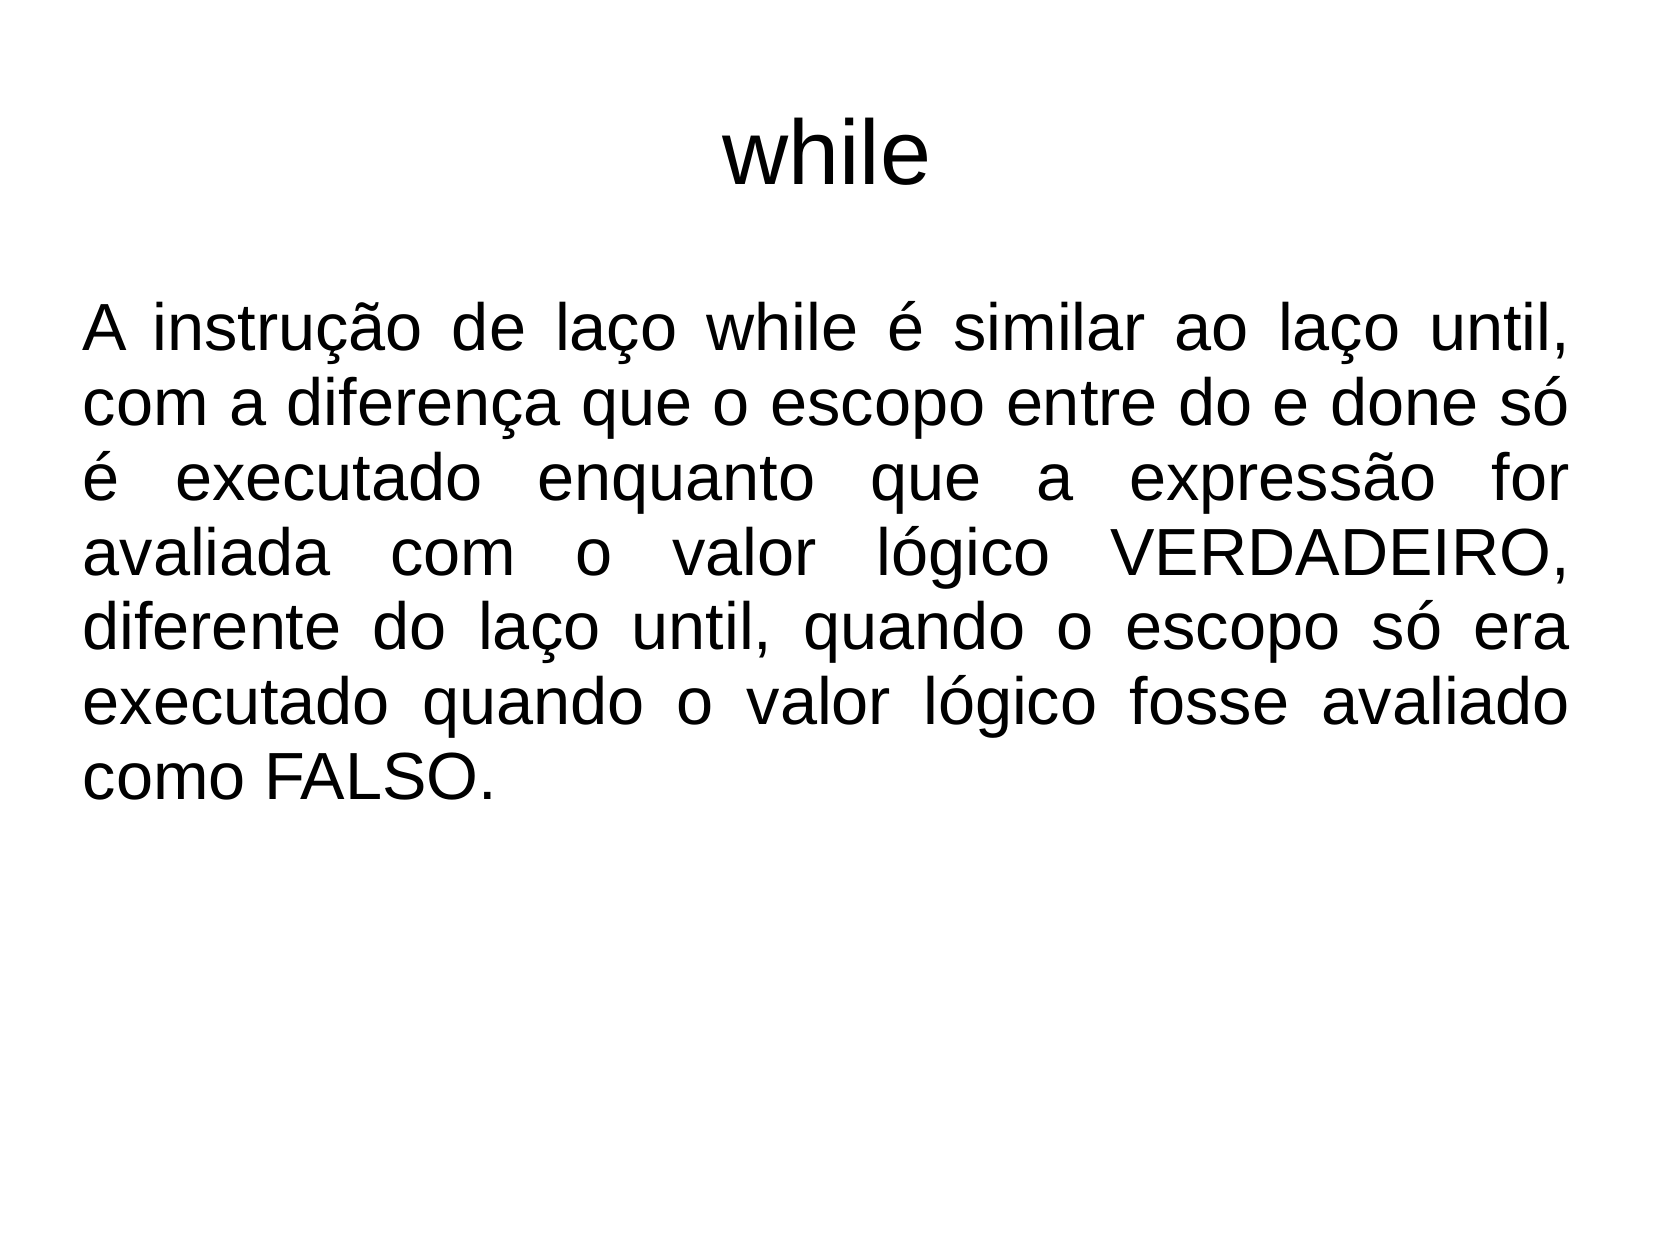

# while
A instrução de laço while é similar ao laço until, com a diferença que o escopo entre do e done só é executado enquanto que a expressão for avaliada com o valor lógico VERDADEIRO, diferente do laço until, quando o escopo só era executado quando o valor lógico fosse avaliado como FALSO.